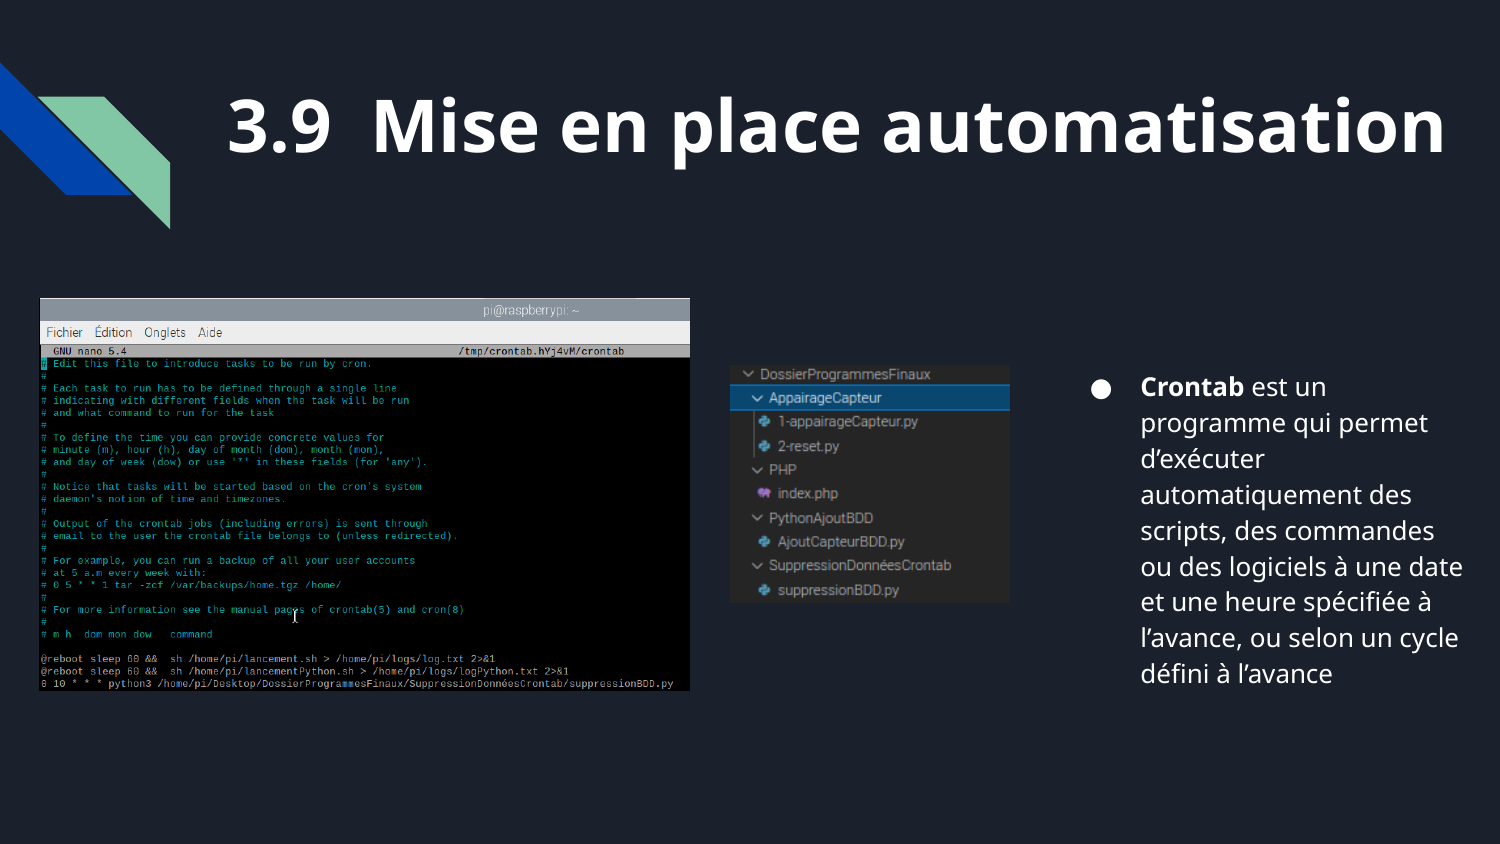

# 3.9 Mise en place automatisation
Crontab est un programme qui permet d’exécuter automatiquement des scripts, des commandes ou des logiciels à une date et une heure spécifiée à l’avance, ou selon un cycle défini à l’avance